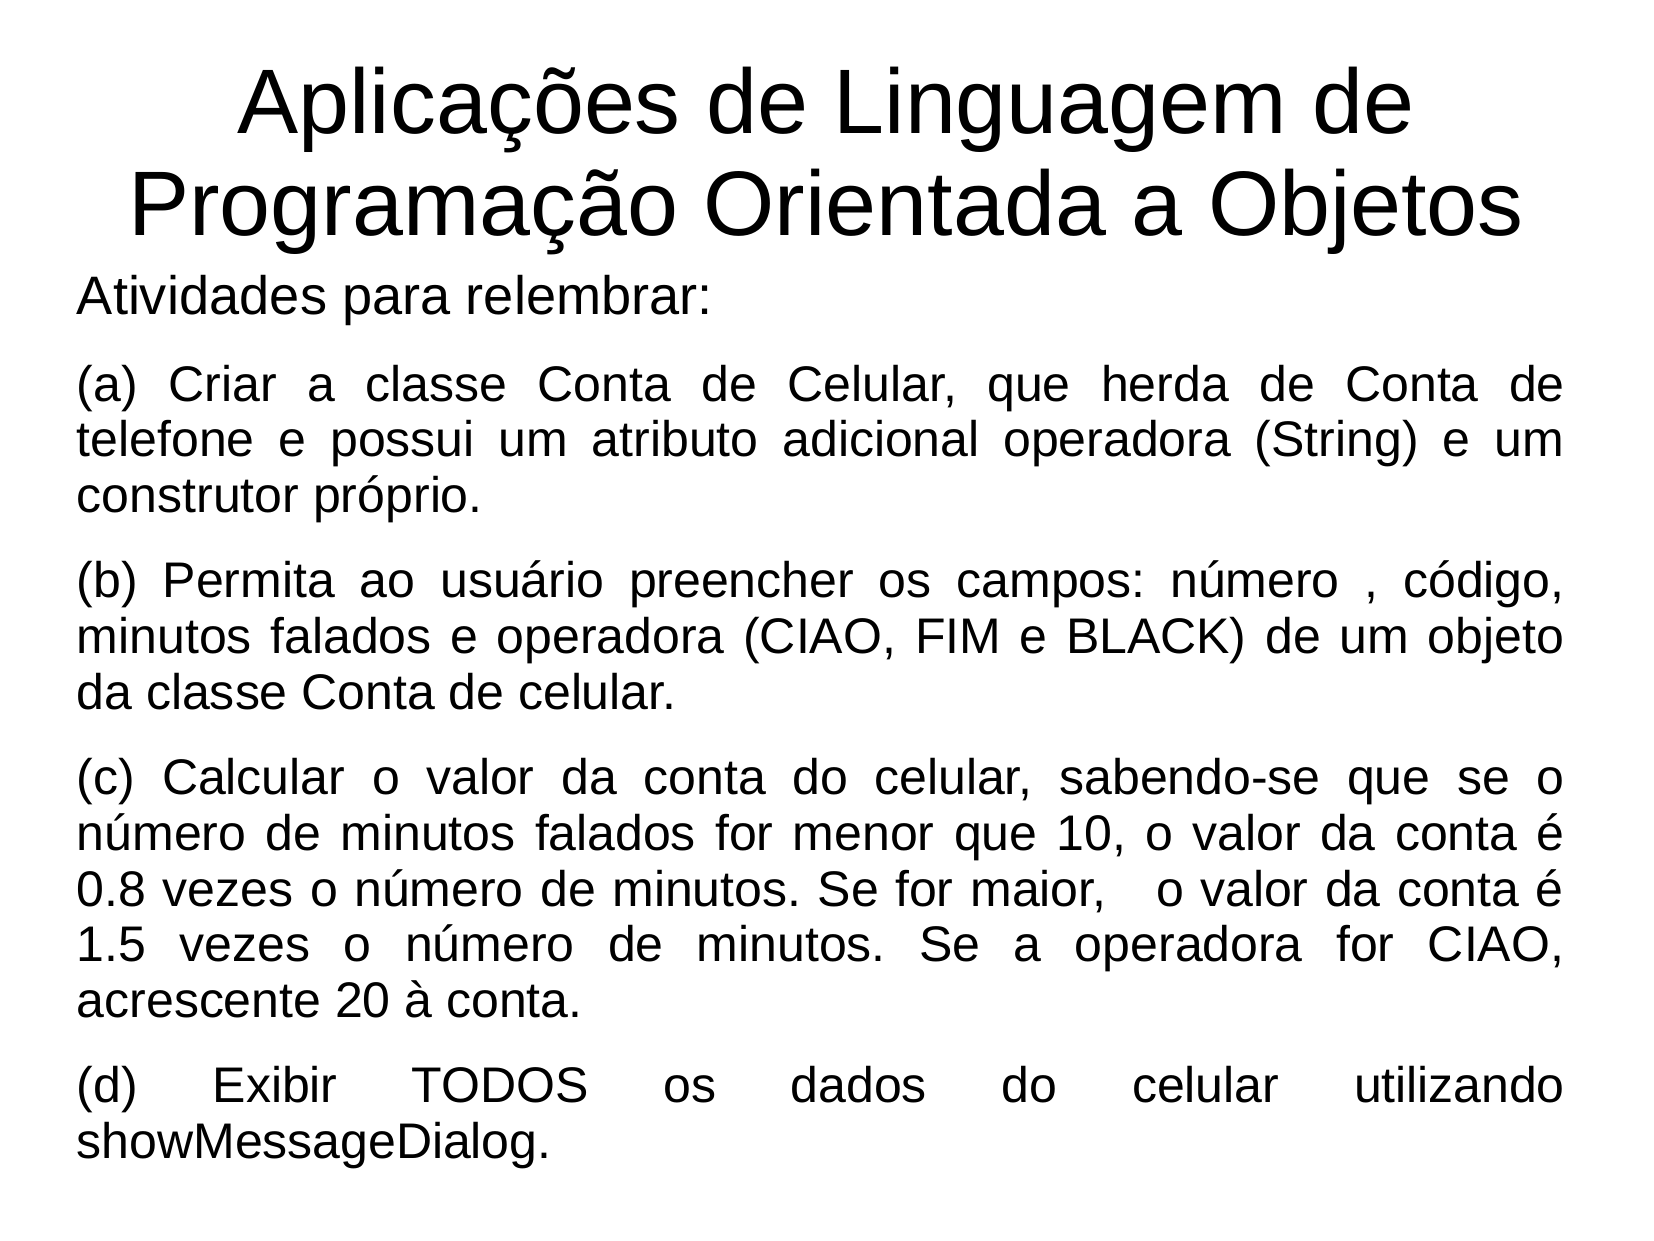

# Aplicações de Linguagem de Programação Orientada a Objetos
Atividades para relembrar:
(a) Criar a classe Conta de Celular, que herda de Conta de telefone e possui um atributo adicional operadora (String) e um construtor próprio.
(b) Permita ao usuário preencher os campos: número , código, minutos falados e operadora (CIAO, FIM e BLACK) de um objeto da classe Conta de celular.
(c) Calcular o valor da conta do celular, sabendo-se que se o número de minutos falados for menor que 10, o valor da conta é 0.8 vezes o número de minutos. Se for maior, o valor da conta é 1.5 vezes o número de minutos. Se a operadora for CIAO, acrescente 20 à conta.
(d) Exibir TODOS os dados do celular utilizando showMessageDialog.